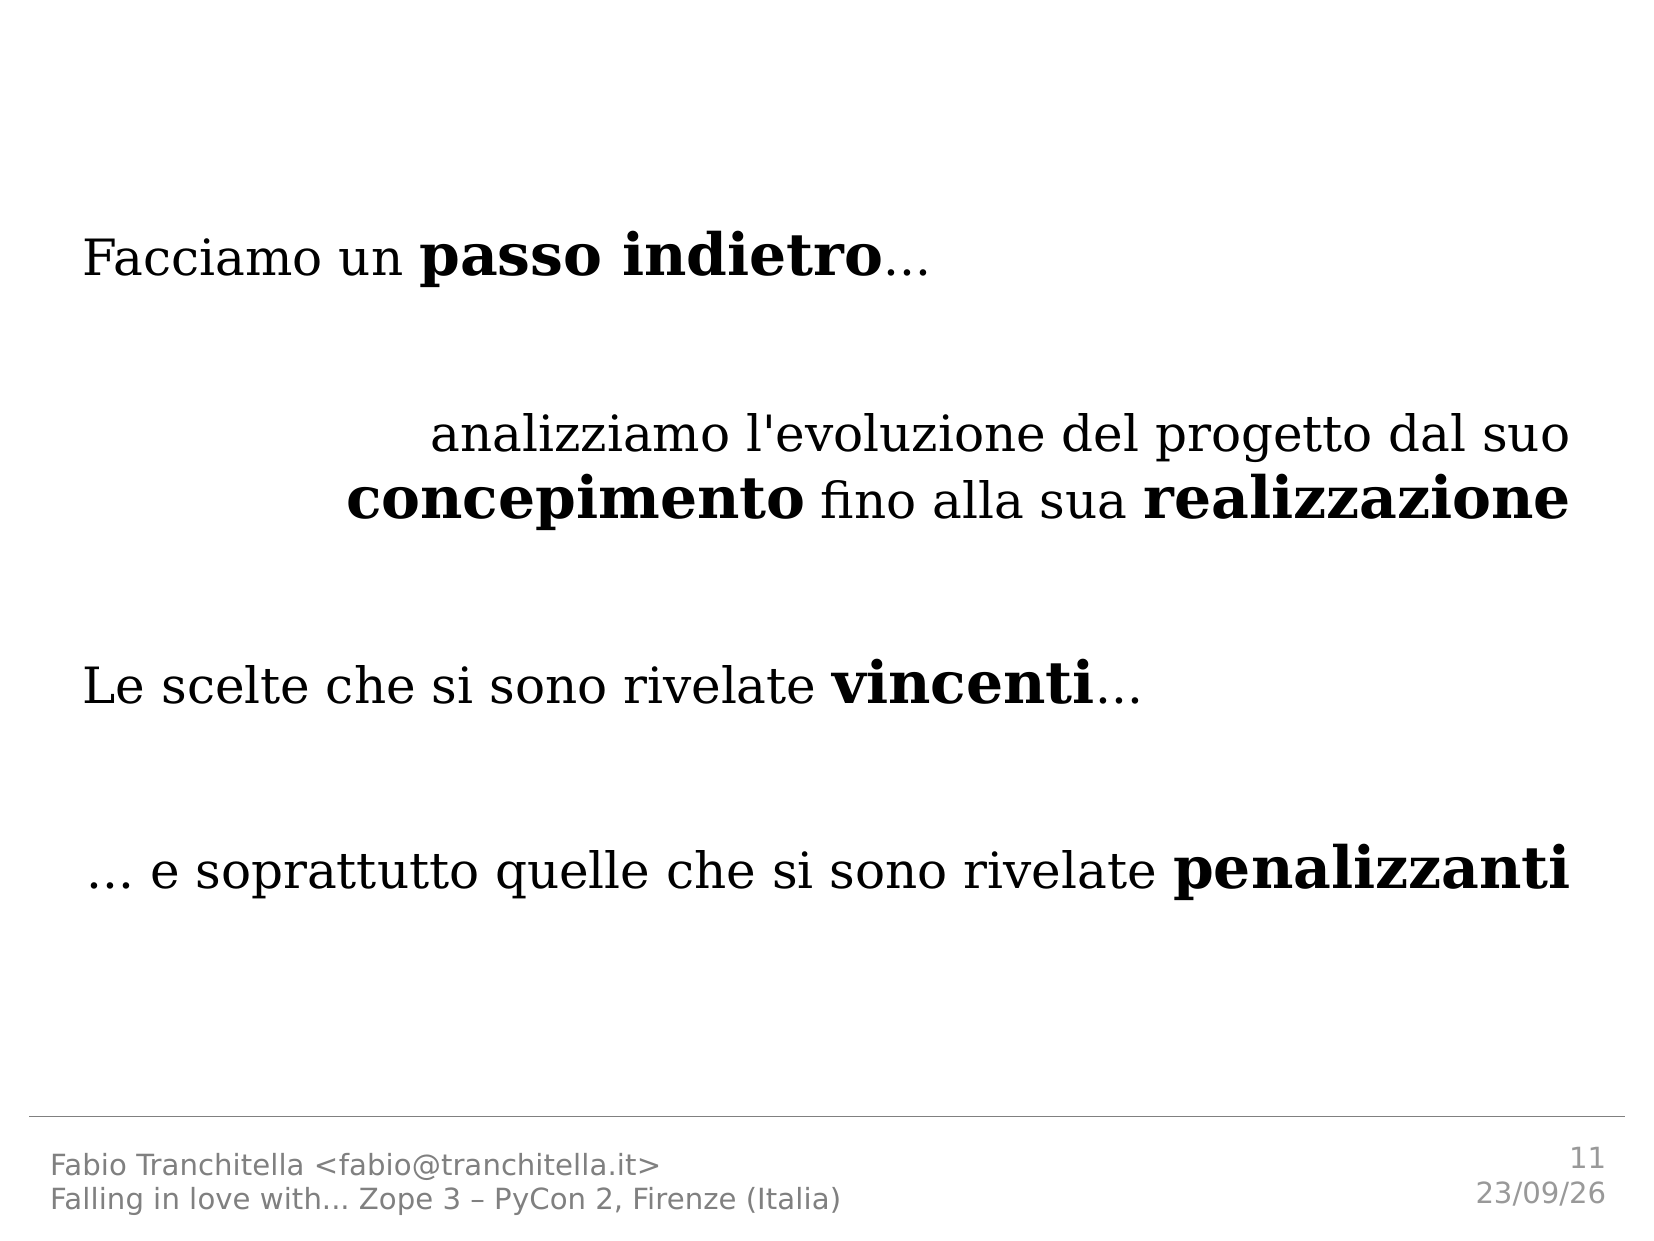

# Facciamo un passo indietro...
analizziamo l'evoluzione del progetto dal suo concepimento fino alla sua realizzazione
Le scelte che si sono rivelate vincenti...
... e soprattutto quelle che si sono rivelate penalizzanti
11